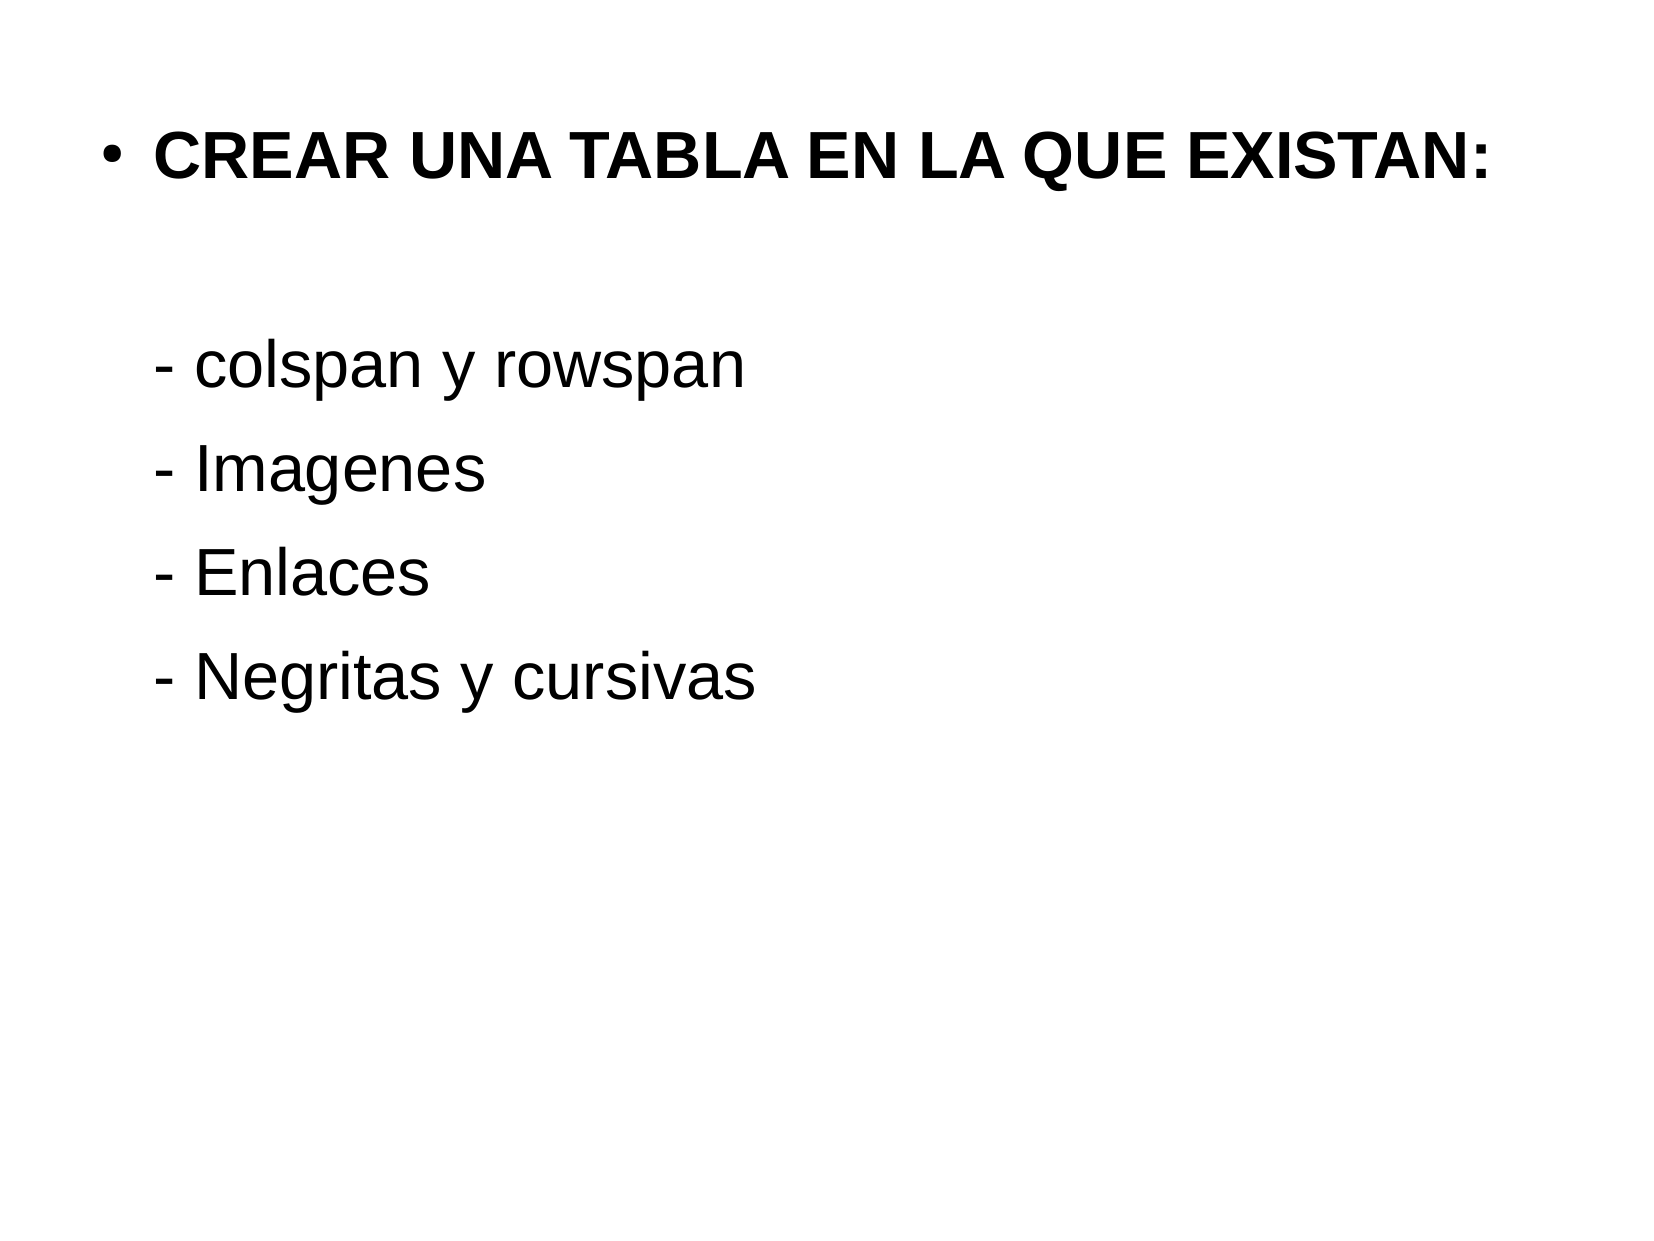

# CREAR UNA TABLA EN LA QUE EXISTAN:
- colspan y rowspan
- Imagenes
- Enlaces
- Negritas y cursivas